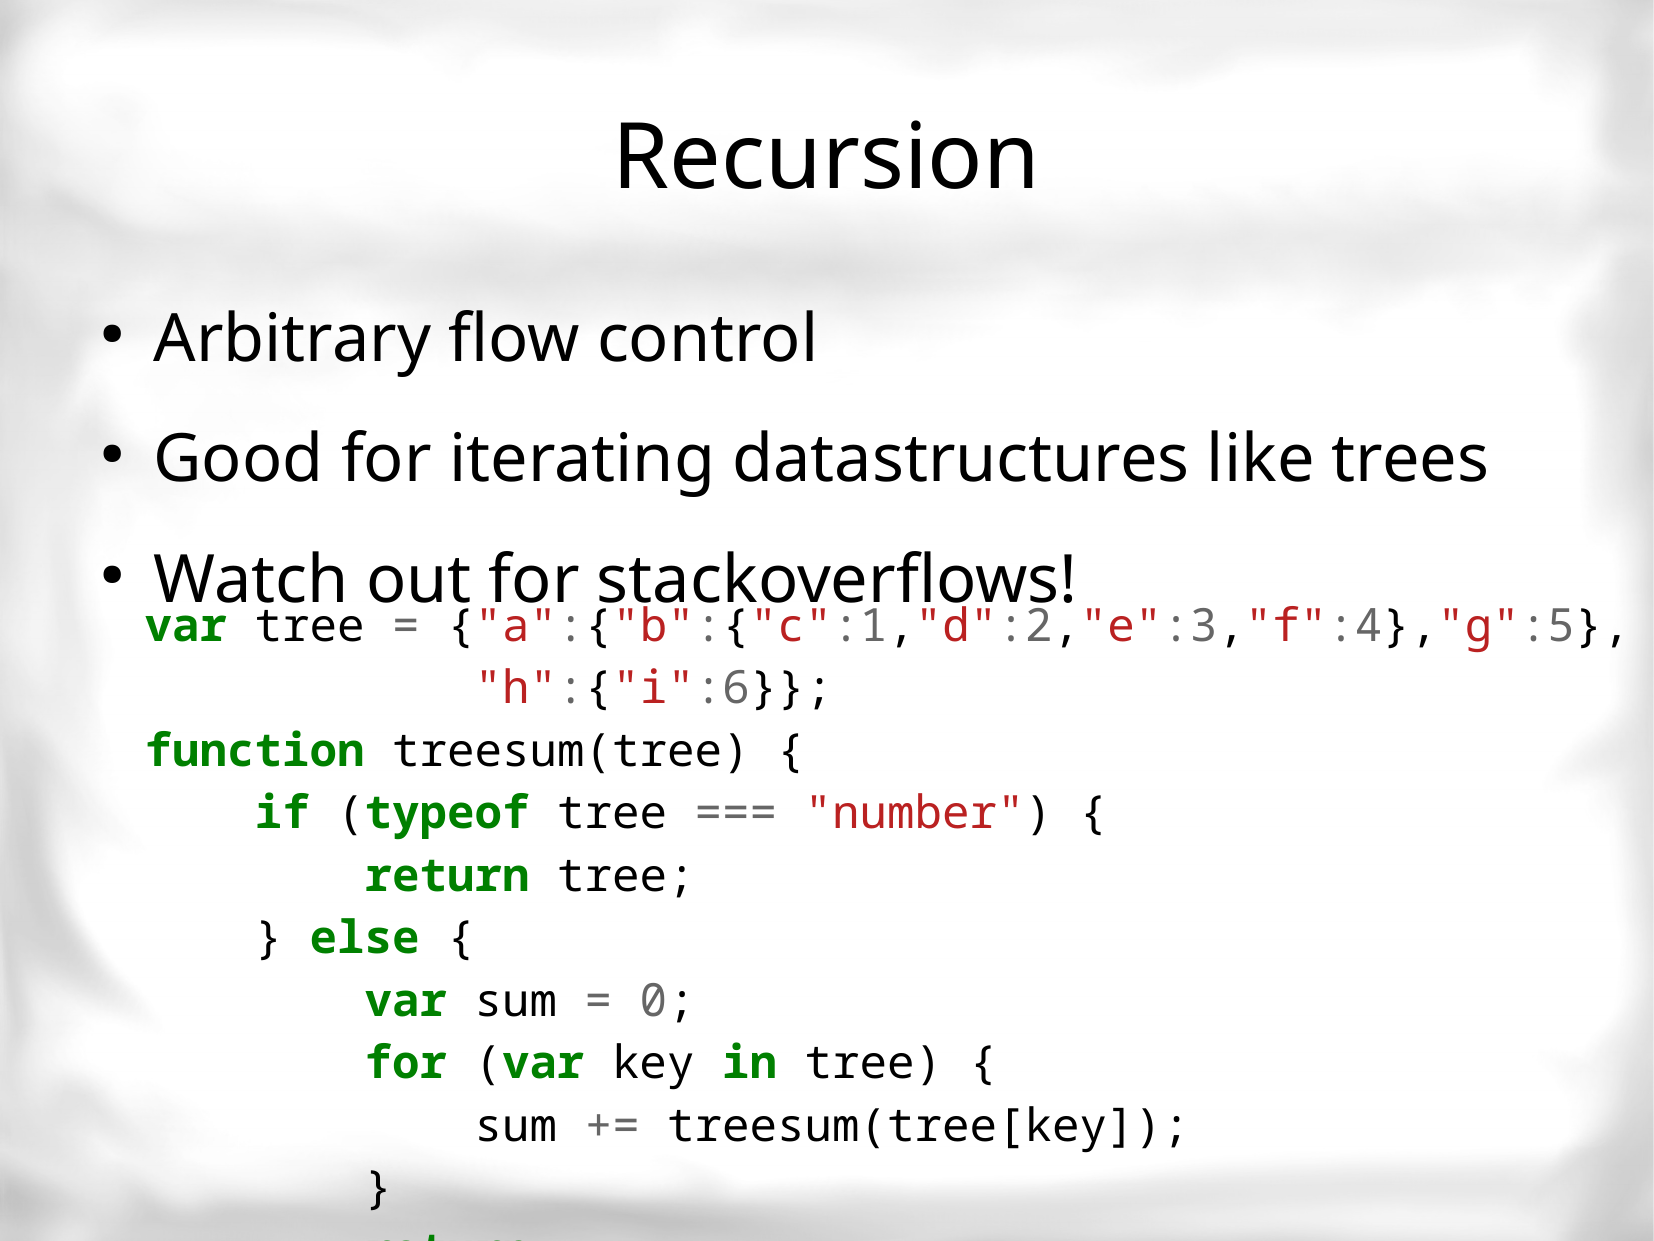

# Recursion
Arbitrary flow control
Good for iterating datastructures like trees
Watch out for stackoverflows!
var tree = {"a":{"b":{"c":1,"d":2,"e":3,"f":4},"g":5},
 "h":{"i":6}};
function treesum(tree) {
 if (typeof tree === "number") {
 return tree;
 } else {
 var sum = 0;
 for (var key in tree) {
 sum += treesum(tree[key]);
 }
 return sum;
 }
}
alert(treesum(tree));